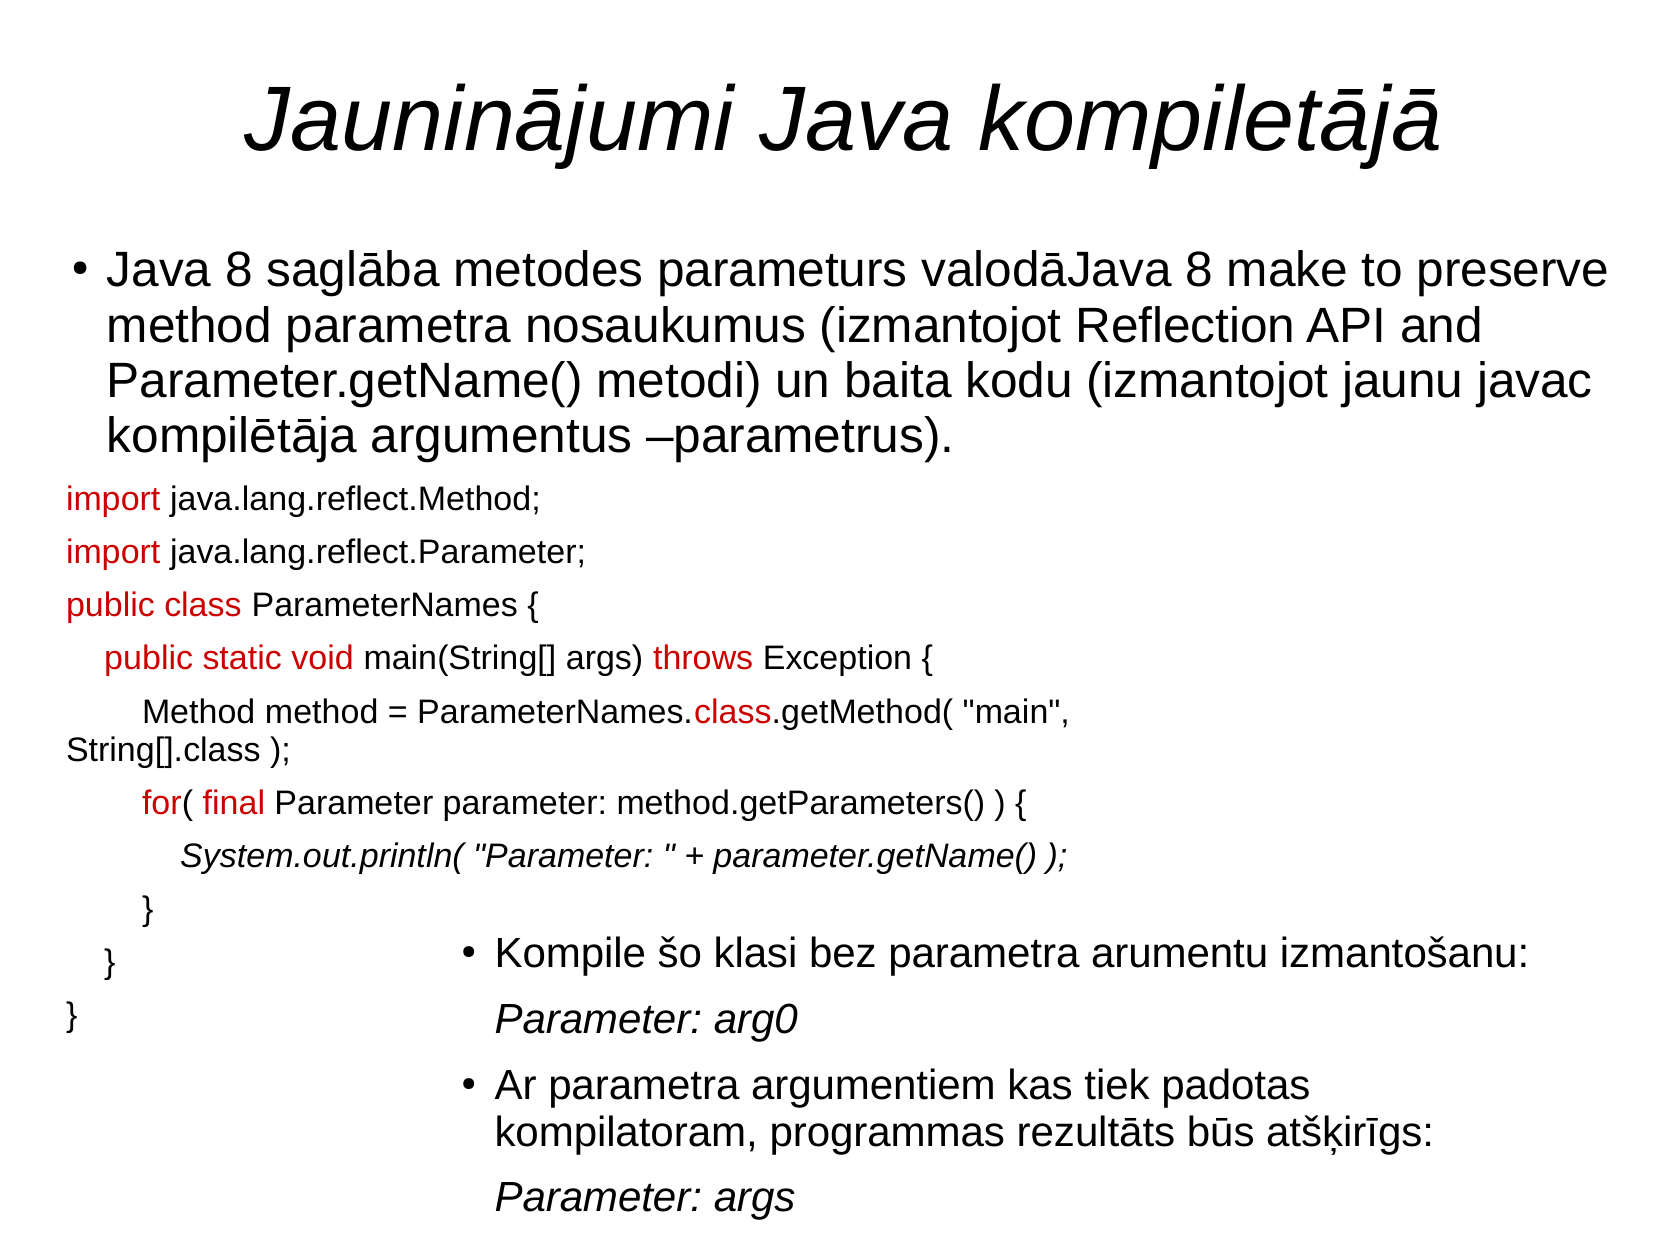

# Jauninājumi Java kompiletājā
Java 8 saglāba metodes parameturs valodāJava 8 make to preserve method parametra nosaukumus (izmantojot Reflection API and Parameter.getName() metodi) un baita kodu (izmantojot jaunu javac kompilētāja argumentus –parametrus).
import java.lang.reflect.Method;
import java.lang.reflect.Parameter;
public class ParameterNames {
 public static void main(String[] args) throws Exception {
 Method method = ParameterNames.class.getMethod( "main", String[].class );
 for( final Parameter parameter: method.getParameters() ) {
 System.out.println( "Parameter: " + parameter.getName() );
 }
 }
}
Kompile šo klasi bez parametra arumentu izmantošanu:
Parameter: arg0
Ar parametra argumentiem kas tiek padotas kompilatoram, programmas rezultāts būs atšķirīgs:
Parameter: args